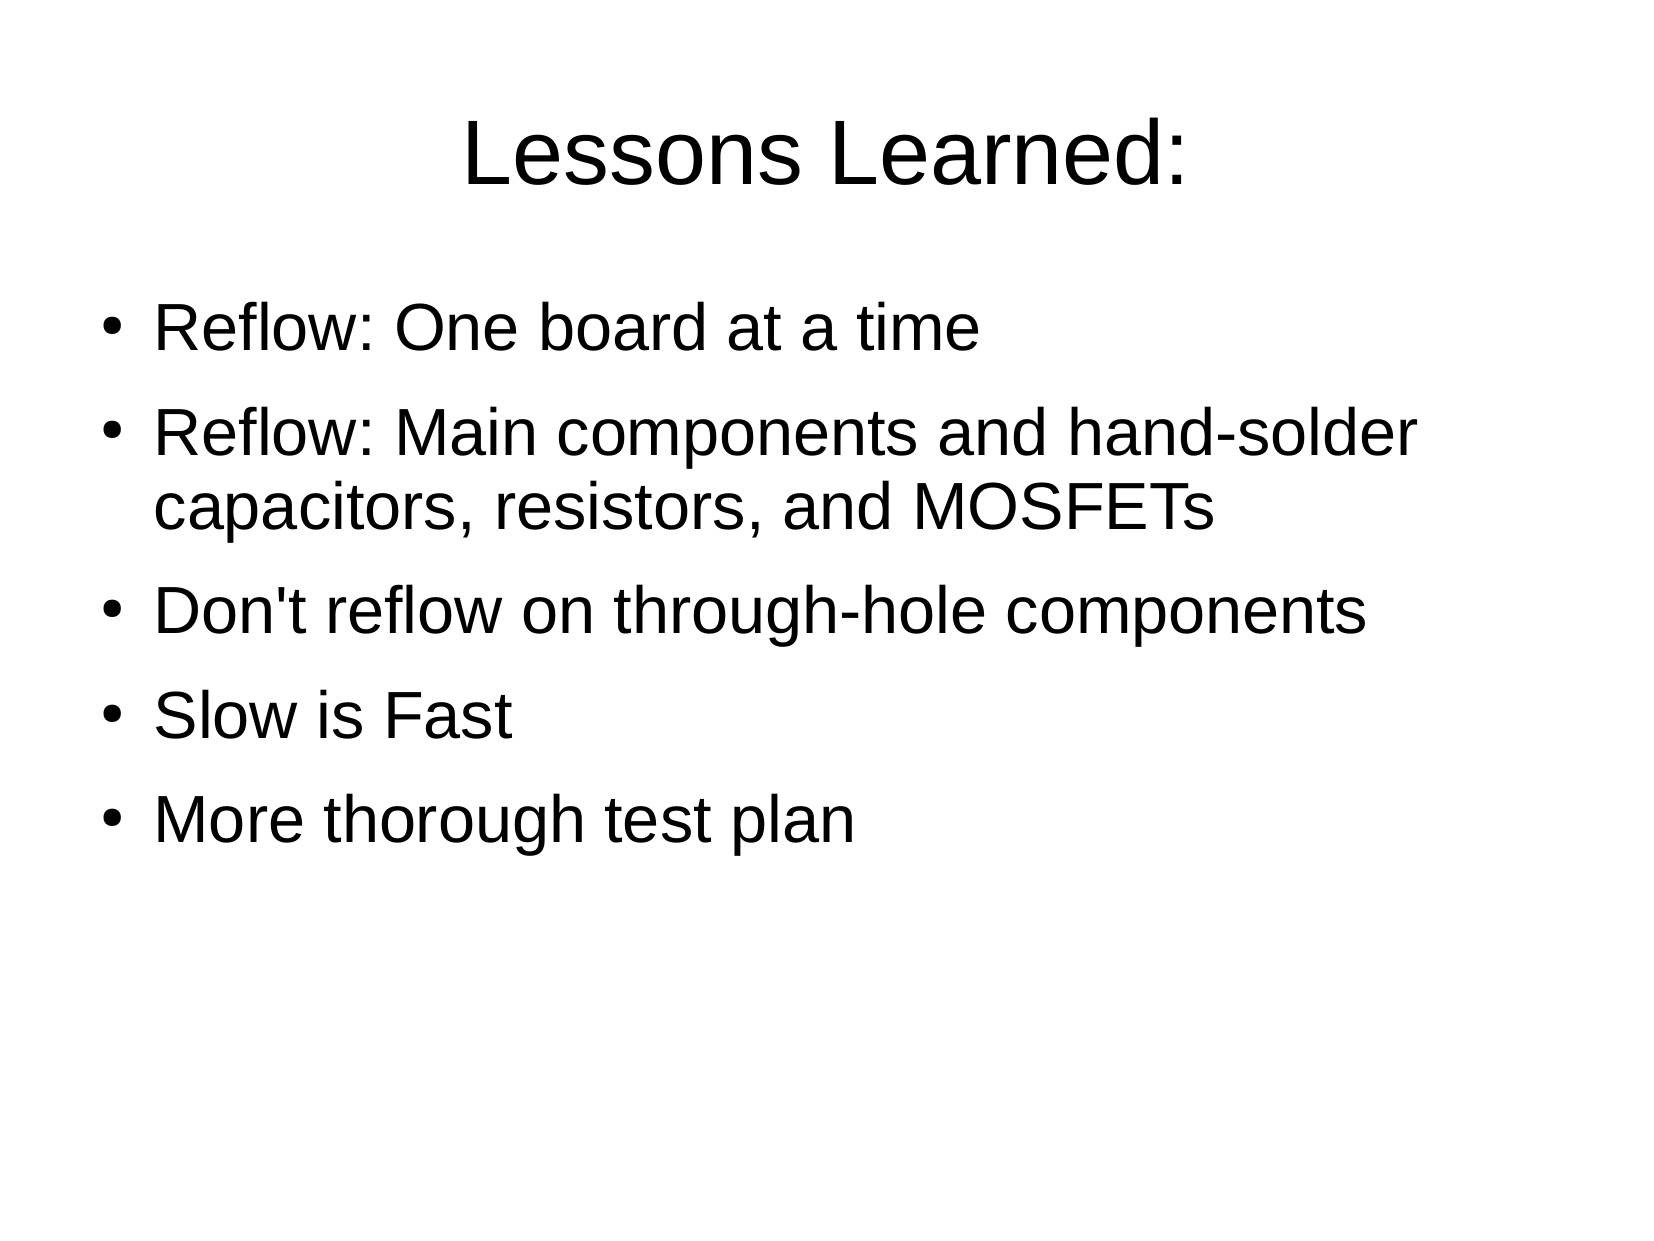

# Lessons Learned:
Reflow: One board at a time
Reflow: Main components and hand-solder capacitors, resistors, and MOSFETs
Don't reflow on through-hole components
Slow is Fast
More thorough test plan